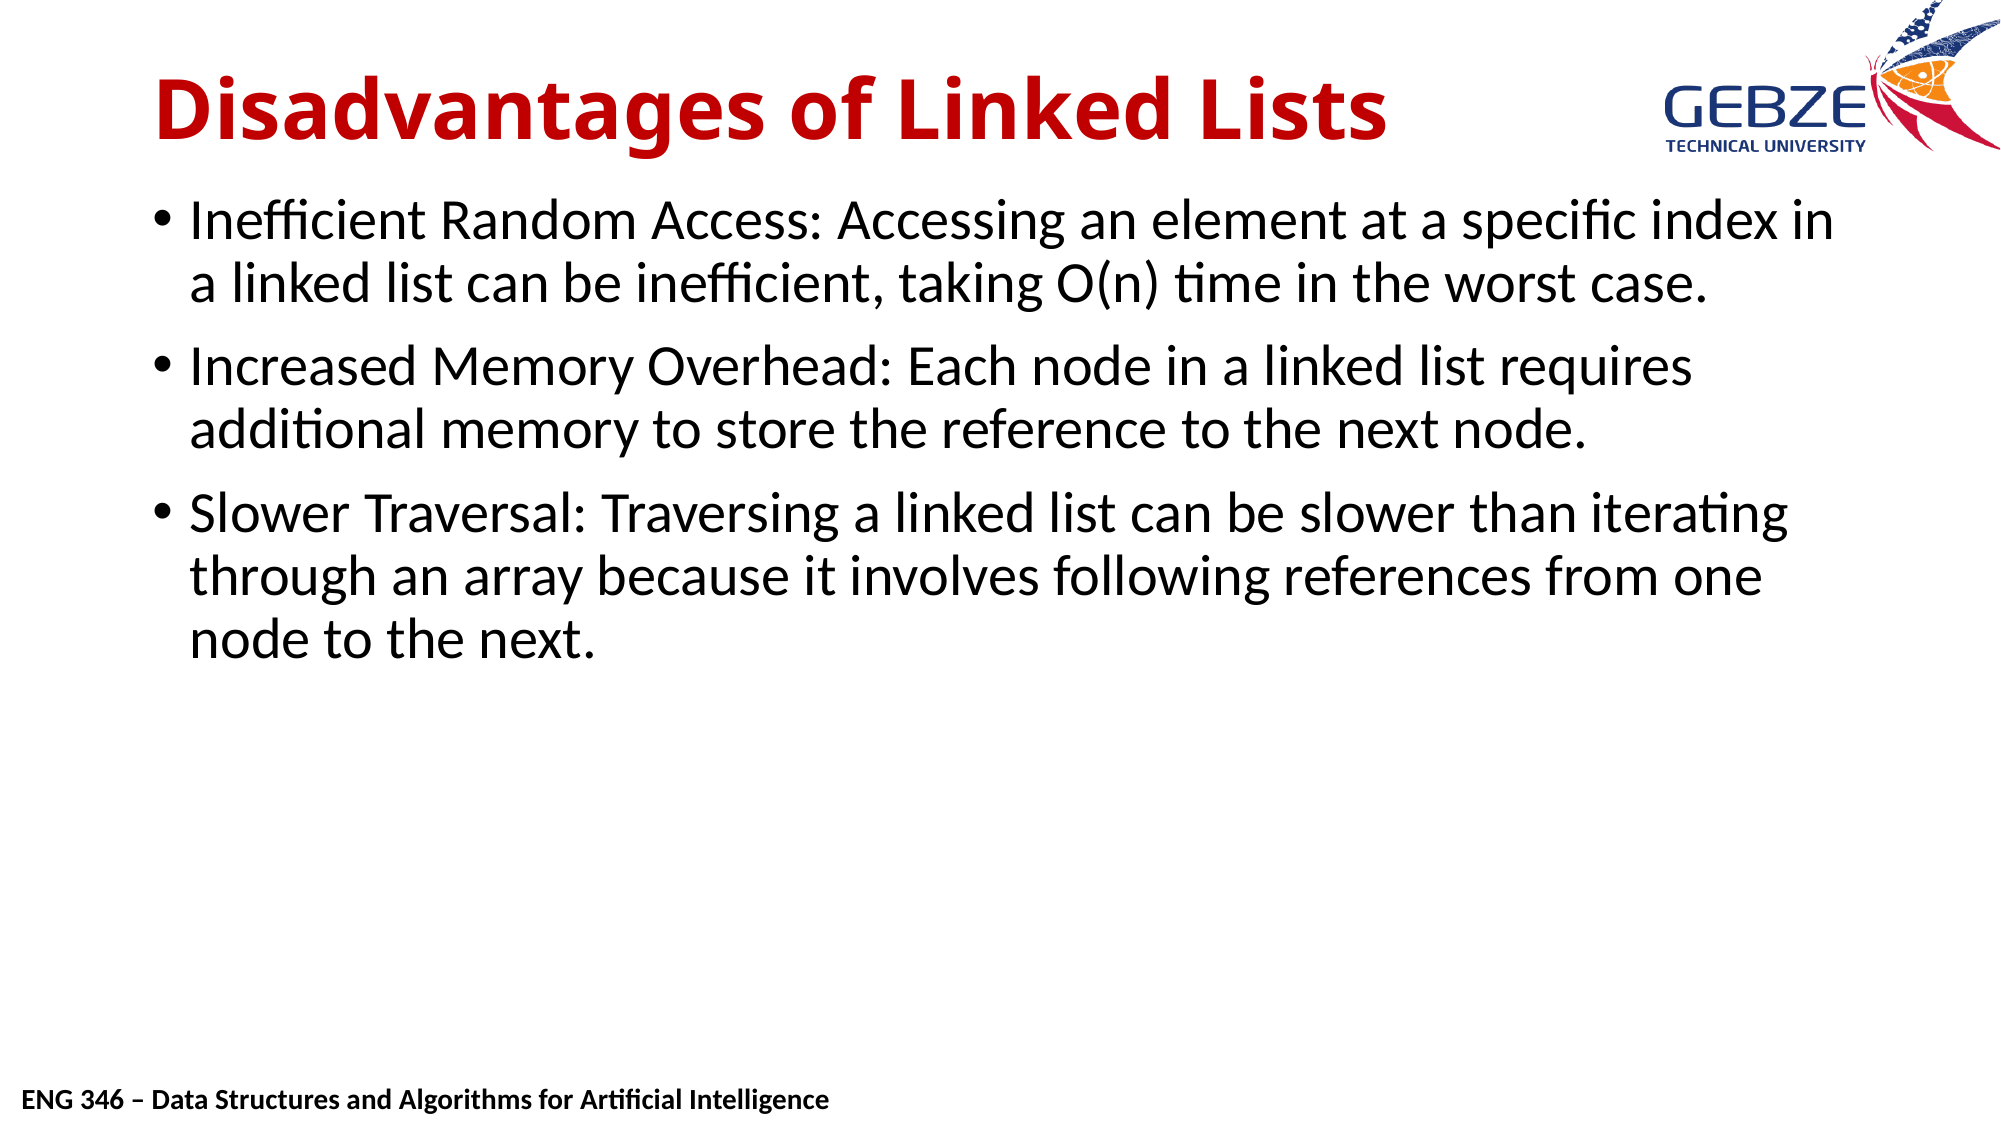

# Disadvantages of Linked Lists
Inefficient Random Access: Accessing an element at a specific index in a linked list can be inefficient, taking O(n) time in the worst case.
Increased Memory Overhead: Each node in a linked list requires additional memory to store the reference to the next node.
Slower Traversal: Traversing a linked list can be slower than iterating through an array because it involves following references from one node to the next.